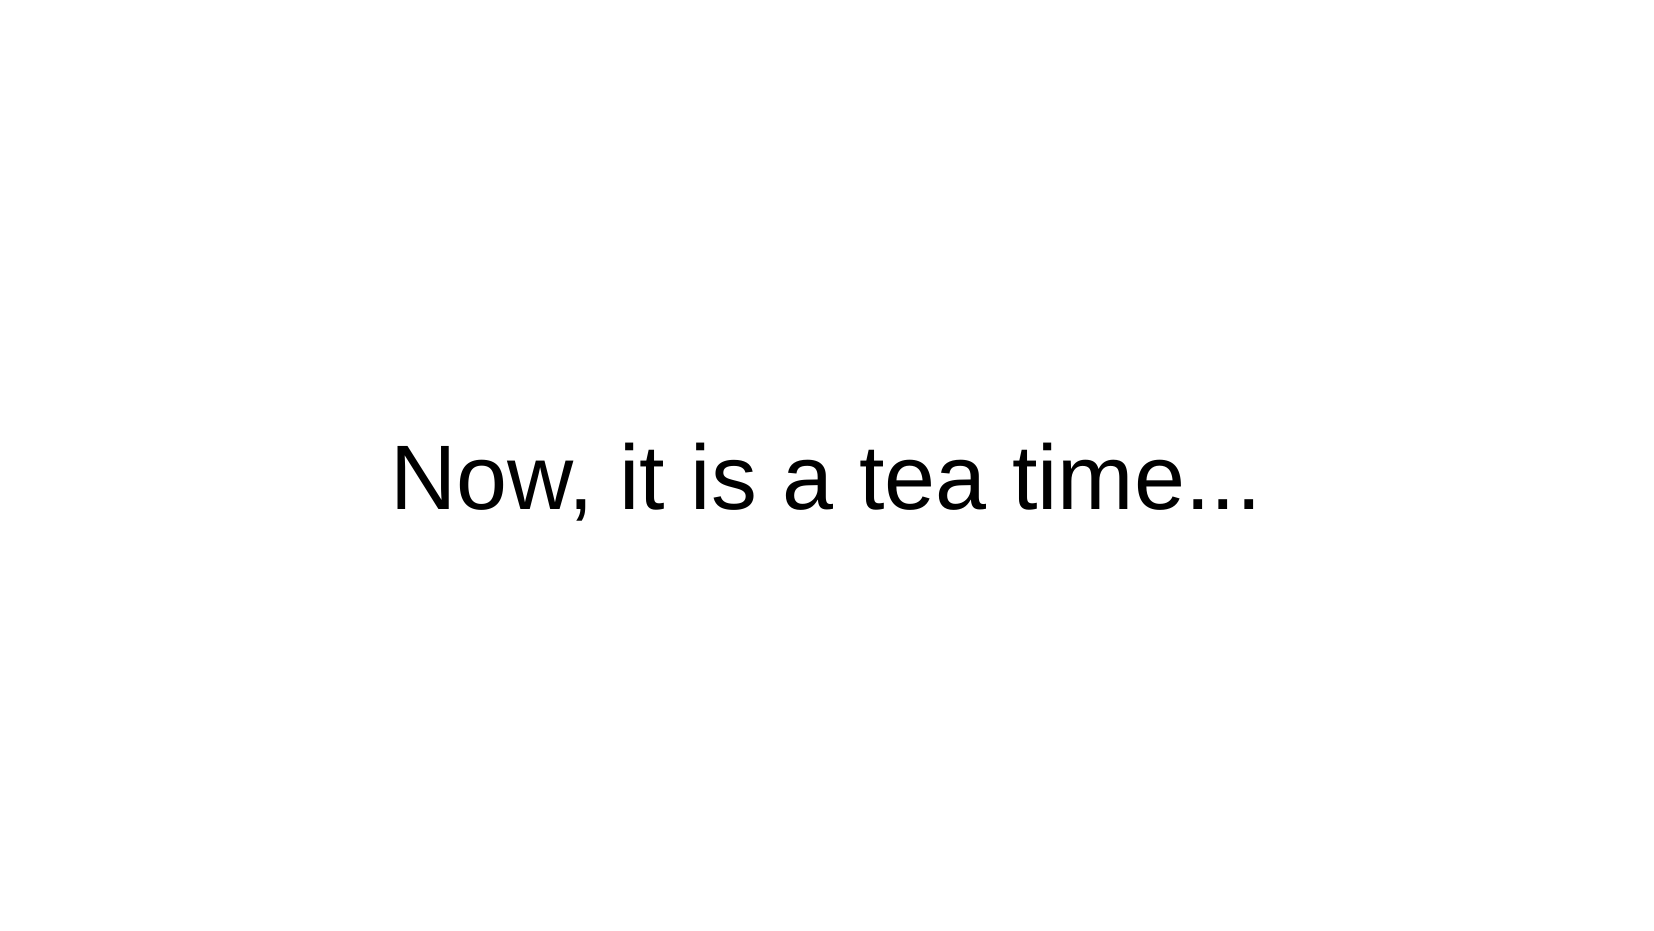

# Now, it is a tea time...